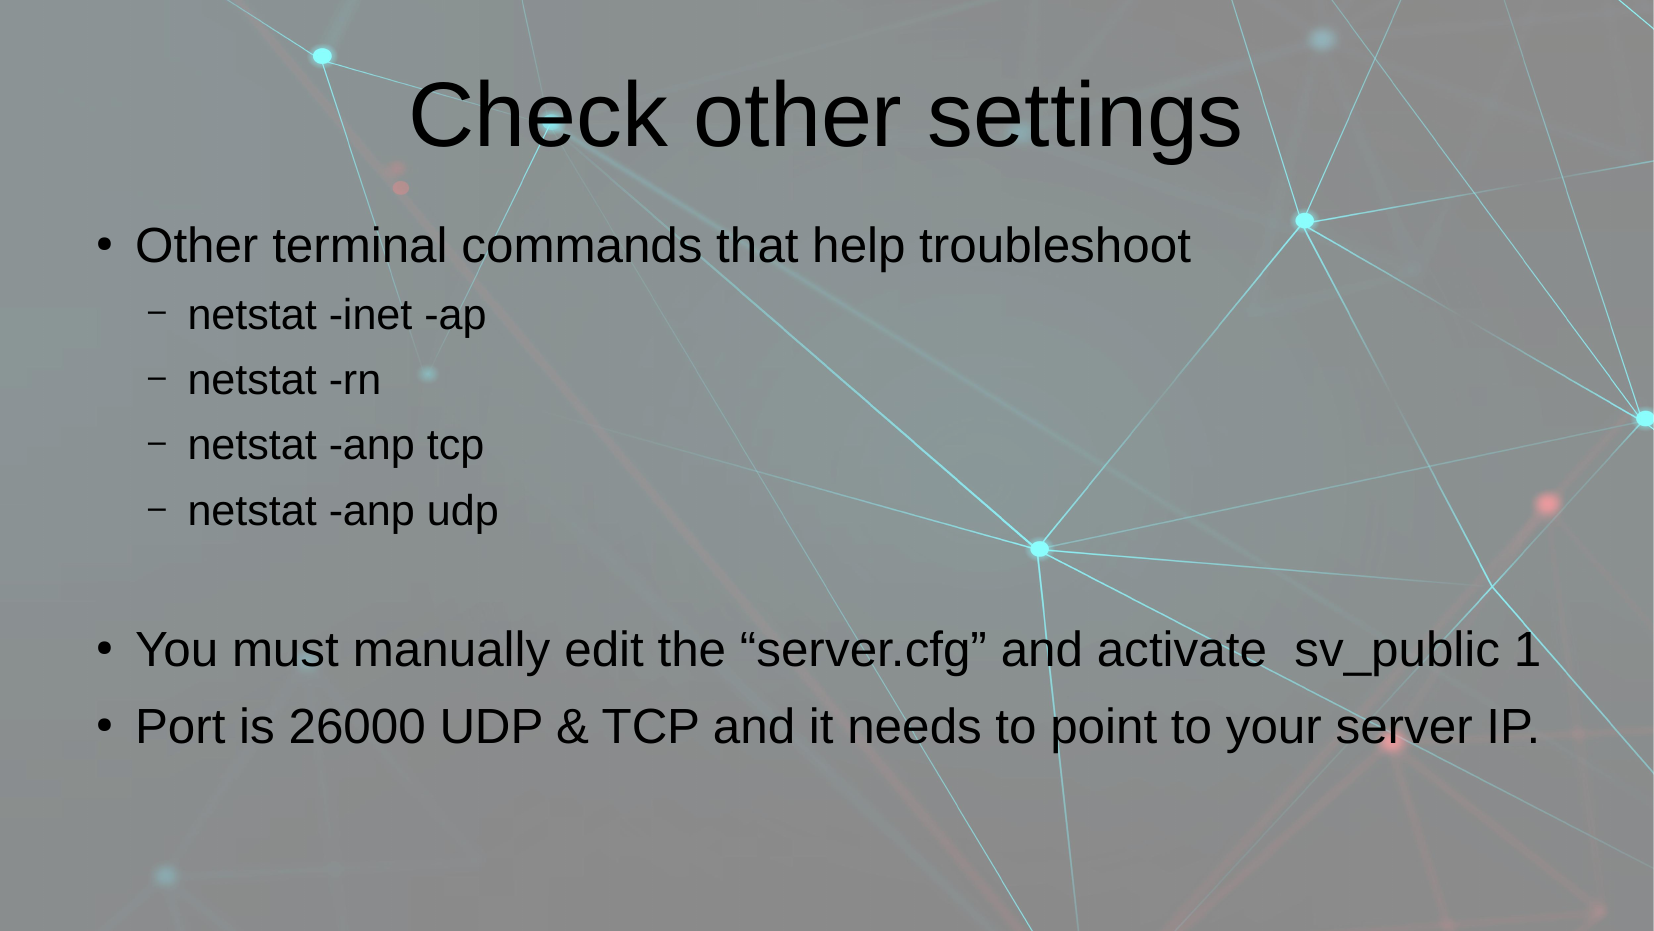

# Check other settings
Other terminal commands that help troubleshoot
netstat -inet -ap
netstat -rn
netstat -anp tcp
netstat -anp udp
You must manually edit the “server.cfg” and activate sv_public 1
Port is 26000 UDP & TCP and it needs to point to your server IP.